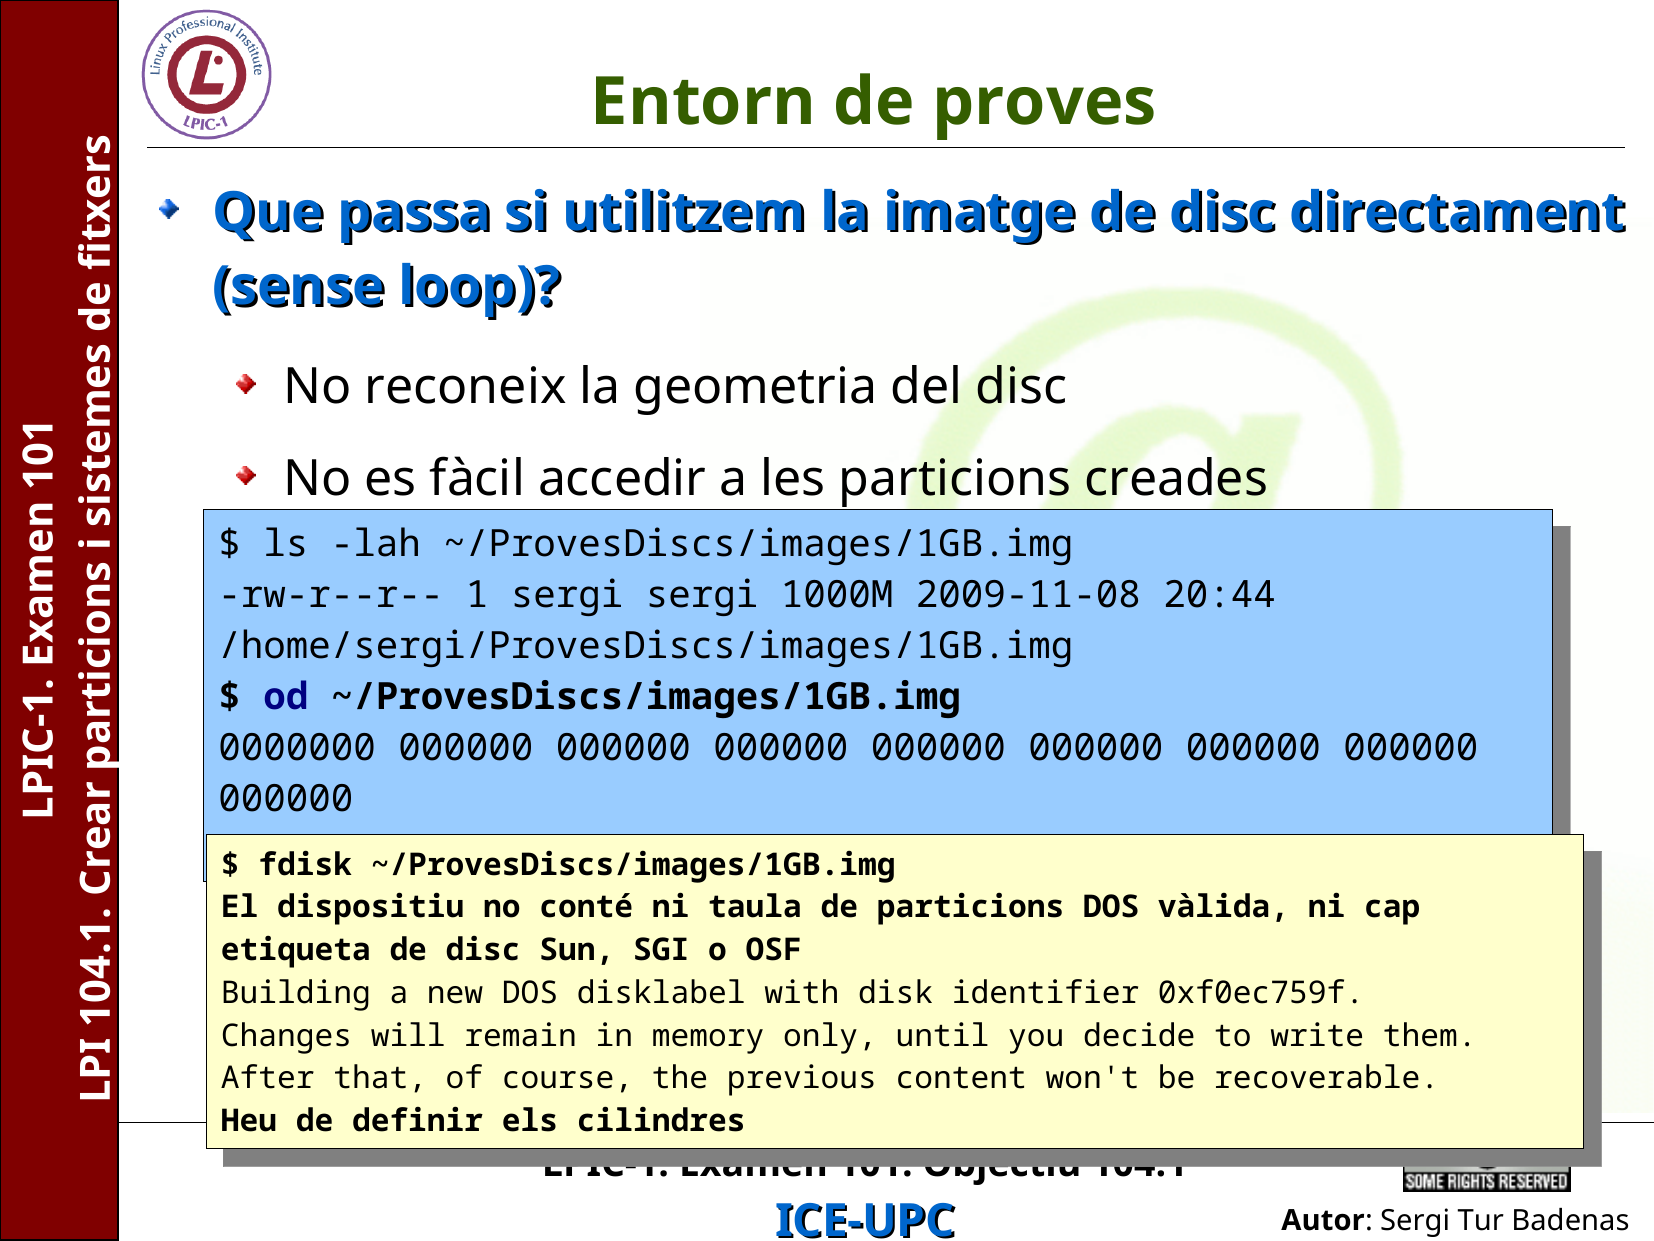

# Entorn de proves
Que passa si utilitzem la imatge de disc directament (sense loop)?
No reconeix la geometria del disc
No es fàcil accedir a les particions creades
$ ls -lah ~/ProvesDiscs/images/1GB.img
-rw-r--r-- 1 sergi sergi 1000M 2009-11-08 20:44 /home/sergi/ProvesDiscs/images/1GB.img
$ od ~/ProvesDiscs/images/1GB.img
0000000 000000 000000 000000 000000 000000 000000 000000 000000
*
$ fdisk ~/ProvesDiscs/images/1GB.img
El dispositiu no conté ni taula de particions DOS vàlida, ni cap etiqueta de disc Sun, SGI o OSF
Building a new DOS disklabel with disk identifier 0xf0ec759f.
Changes will remain in memory only, until you decide to write them.
After that, of course, the previous content won't be recoverable.
Heu de definir els cilindres